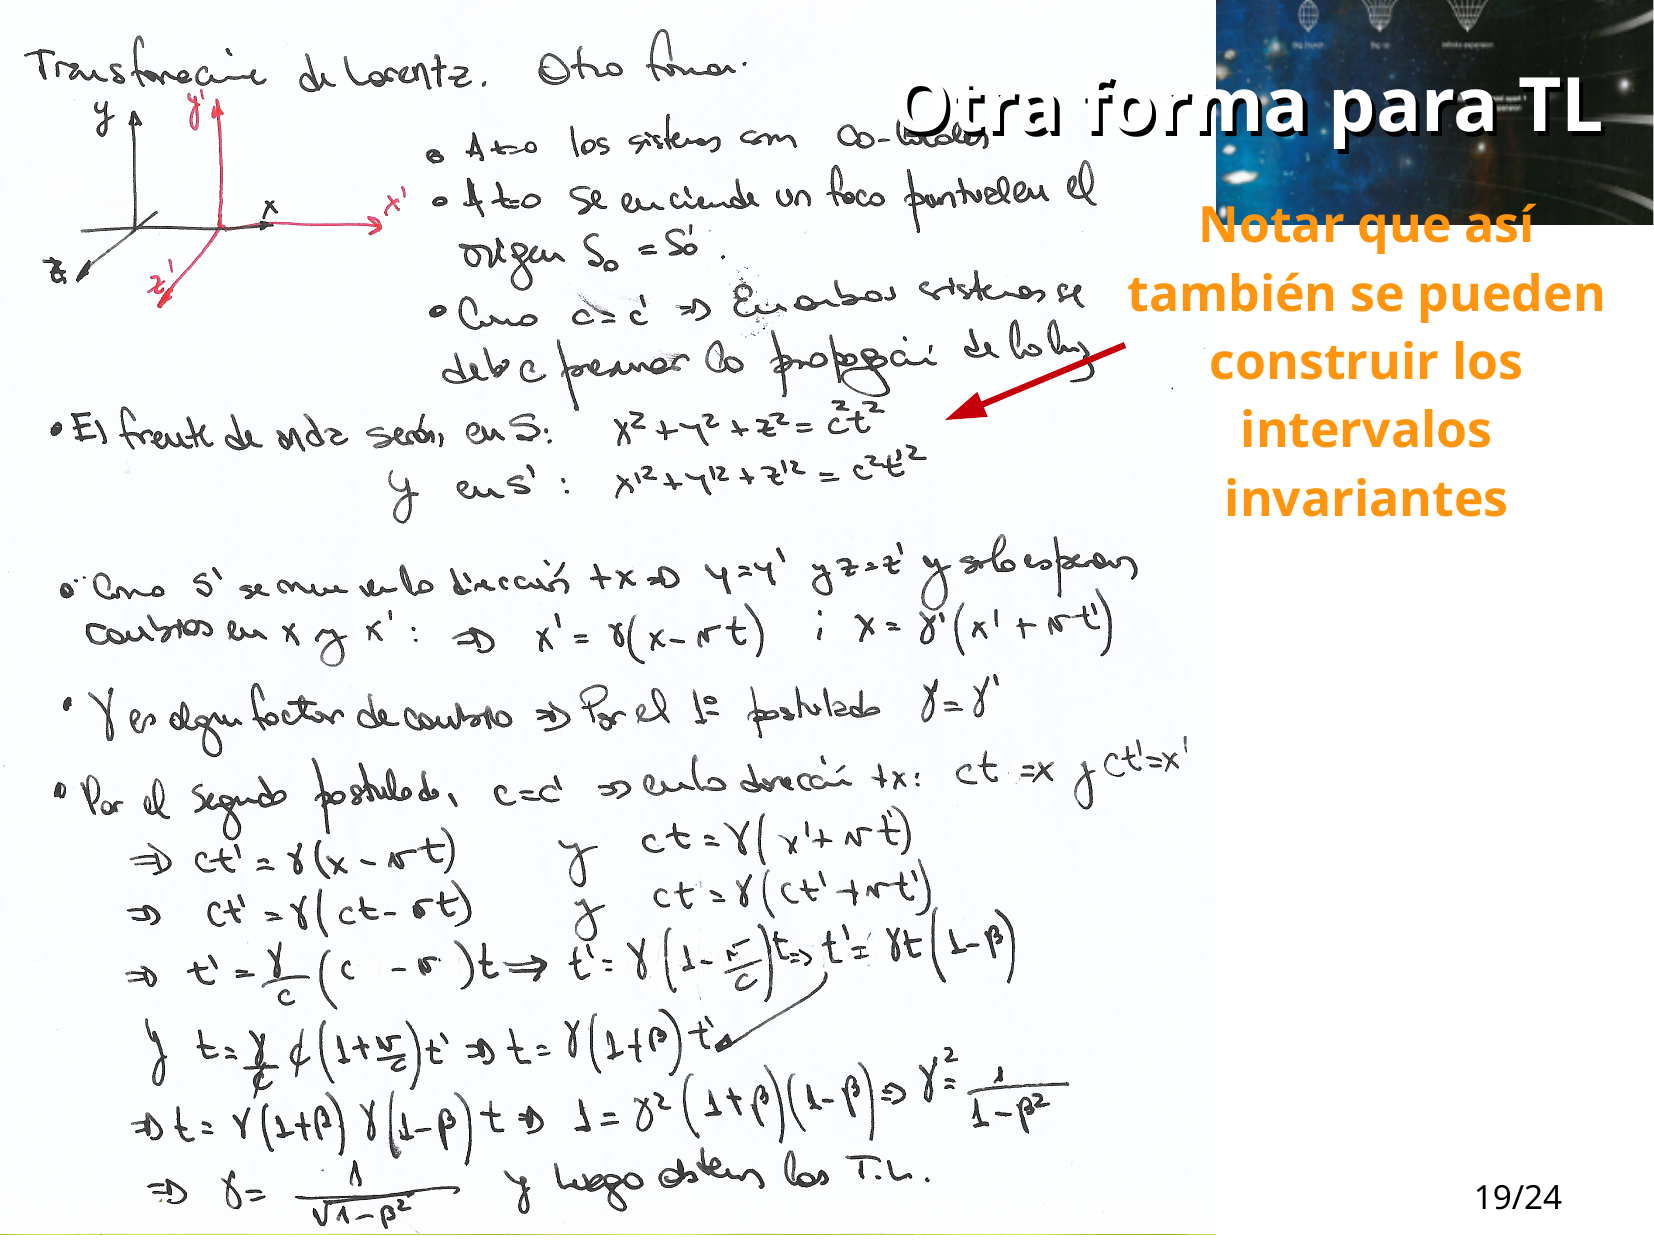

# Otra forma para TL
Notar que así también se pueden construir los intervalos invariantes
Ago 29, 2017
H. Asorey - IPAC 2017 - 04
19